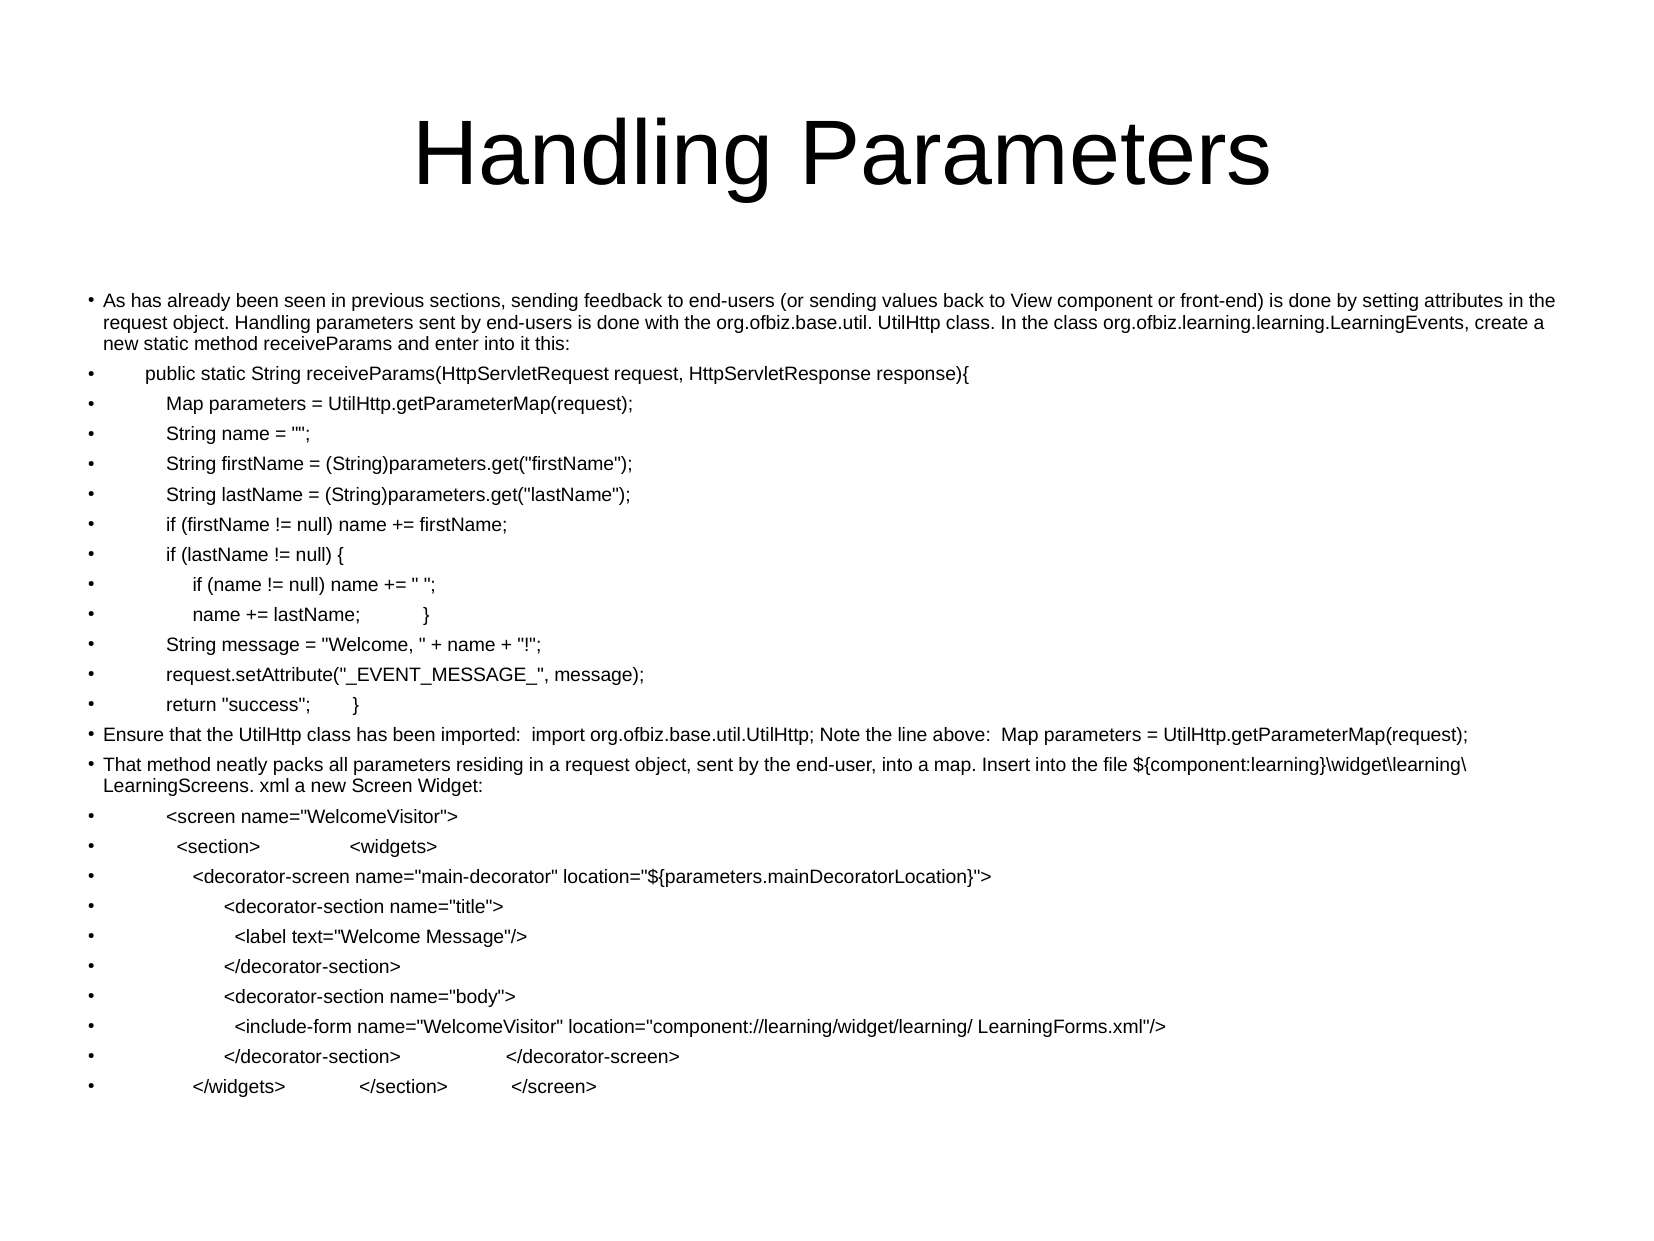

# Handling Parameters
As has already been seen in previous sections, sending feedback to end-users (or sending values back to View component or front-end) is done by setting attributes in the request object. Handling parameters sent by end-users is done with the org.ofbiz.base.util. UtilHttp class. In the class org.ofbiz.learning.learning.LearningEvents, create a new static method receiveParams and enter into it this:
 public static String receiveParams(HttpServletRequest request, HttpServletResponse response){
 Map parameters = UtilHttp.getParameterMap(request);
 String name = "";
 String firstName = (String)parameters.get("firstName");
 String lastName = (String)parameters.get("lastName");
 if (firstName != null) name += firstName;
 if (lastName != null) {
 if (name != null) name += " ";
 name += lastName; }
 String message = "Welcome, " + name + "!";
 request.setAttribute("_EVENT_MESSAGE_", message);
 return "success"; }
Ensure that the UtilHttp class has been imported: import org.ofbiz.base.util.UtilHttp; Note the line above: Map parameters = UtilHttp.getParameterMap(request);
That method neatly packs all parameters residing in a request object, sent by the end-user, into a map. Insert into the file ${component:learning}\widget\learning\LearningScreens. xml a new Screen Widget:
 <screen name="WelcomeVisitor">
 <section> <widgets>
 <decorator-screen name="main-decorator" location="${parameters.mainDecoratorLocation}">
 <decorator-section name="title">
 <label text="Welcome Message"/>
 </decorator-section>
 <decorator-section name="body">
 <include-form name="WelcomeVisitor" location="component://learning/widget/learning/ LearningForms.xml"/>
 </decorator-section> </decorator-screen>
 </widgets> </section> </screen>